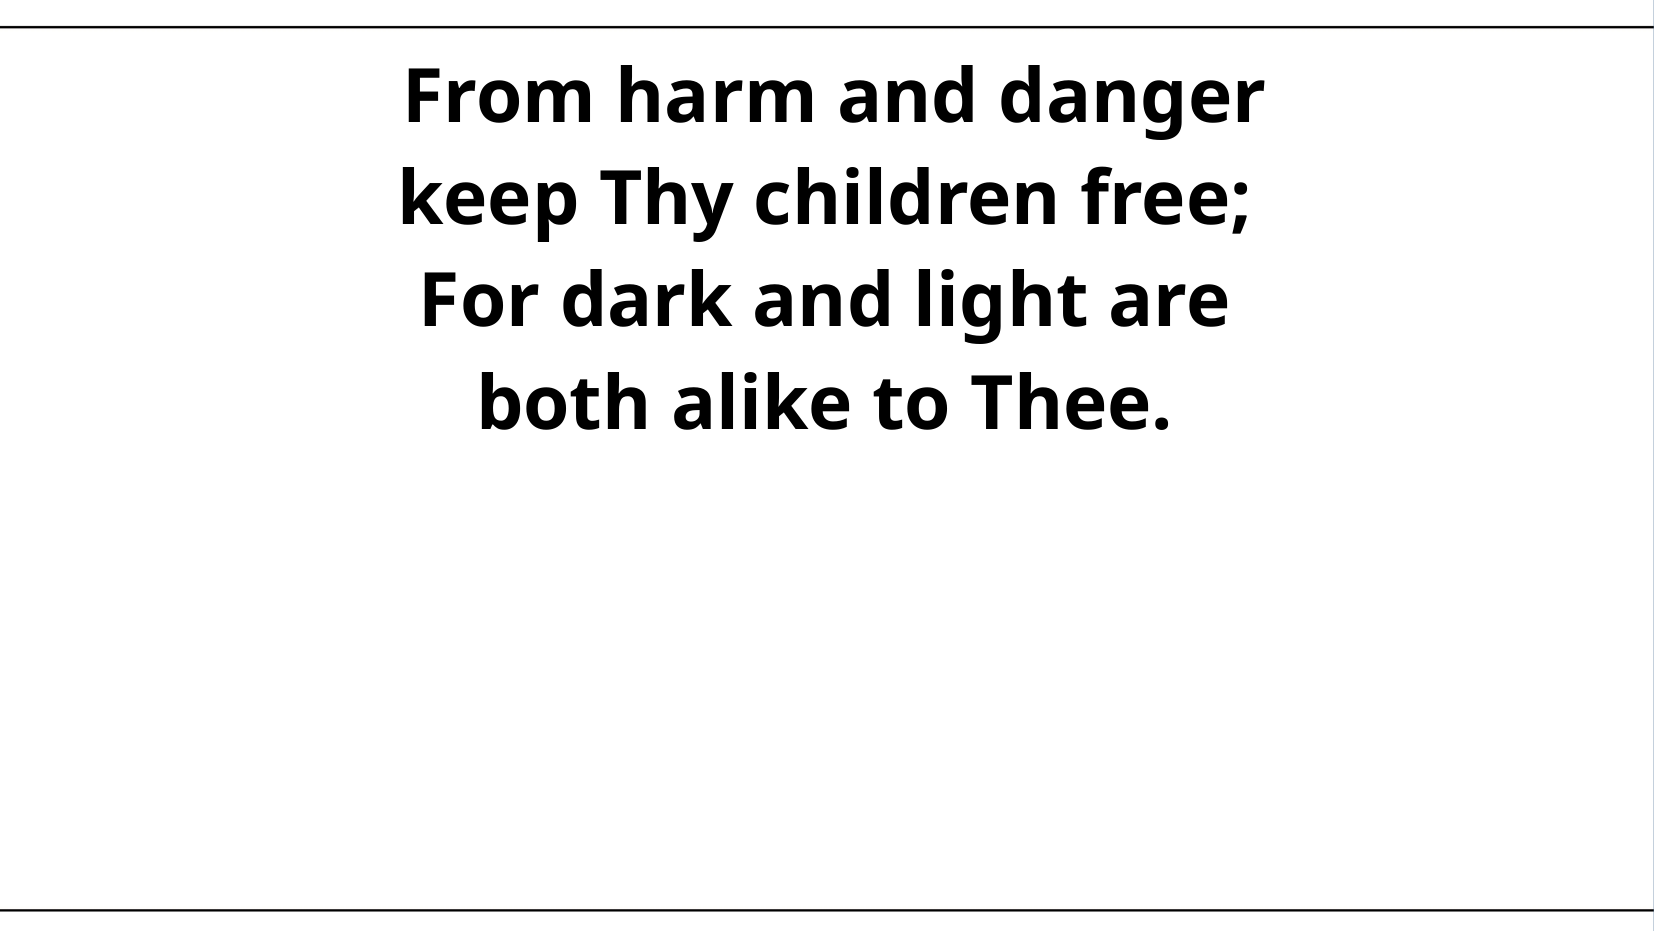

From harm and danger
keep Thy children free;
For dark and light are
both alike to Thee.